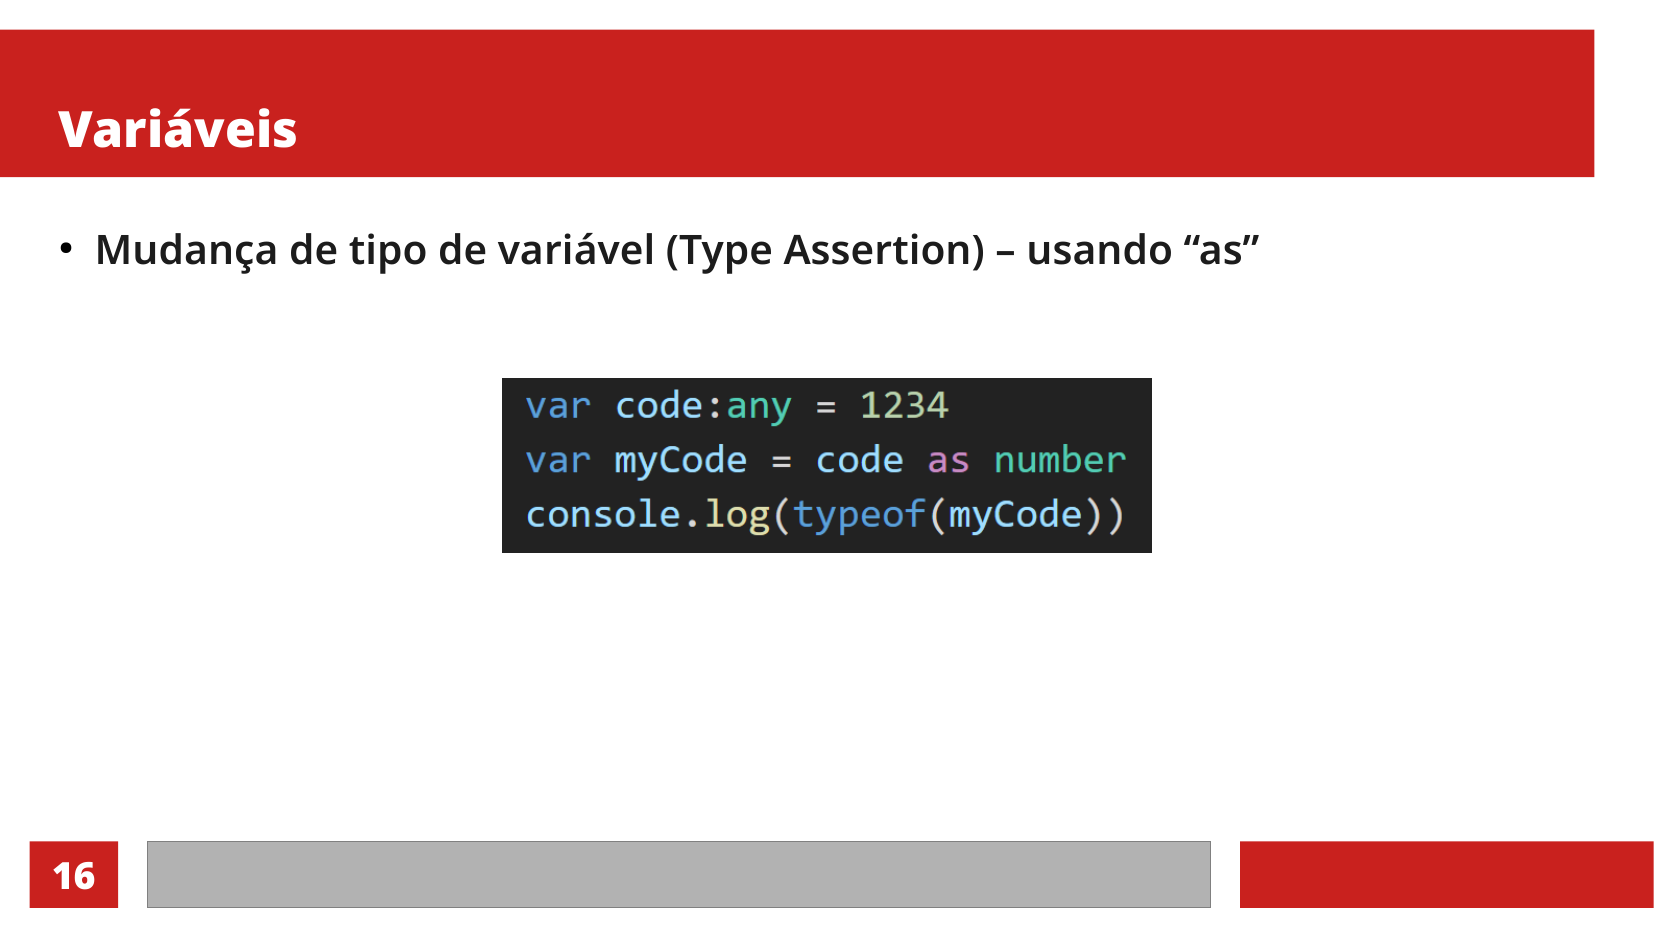

# Variáveis
Mudança de tipo de variável (Type Assertion) – usando “as”
16